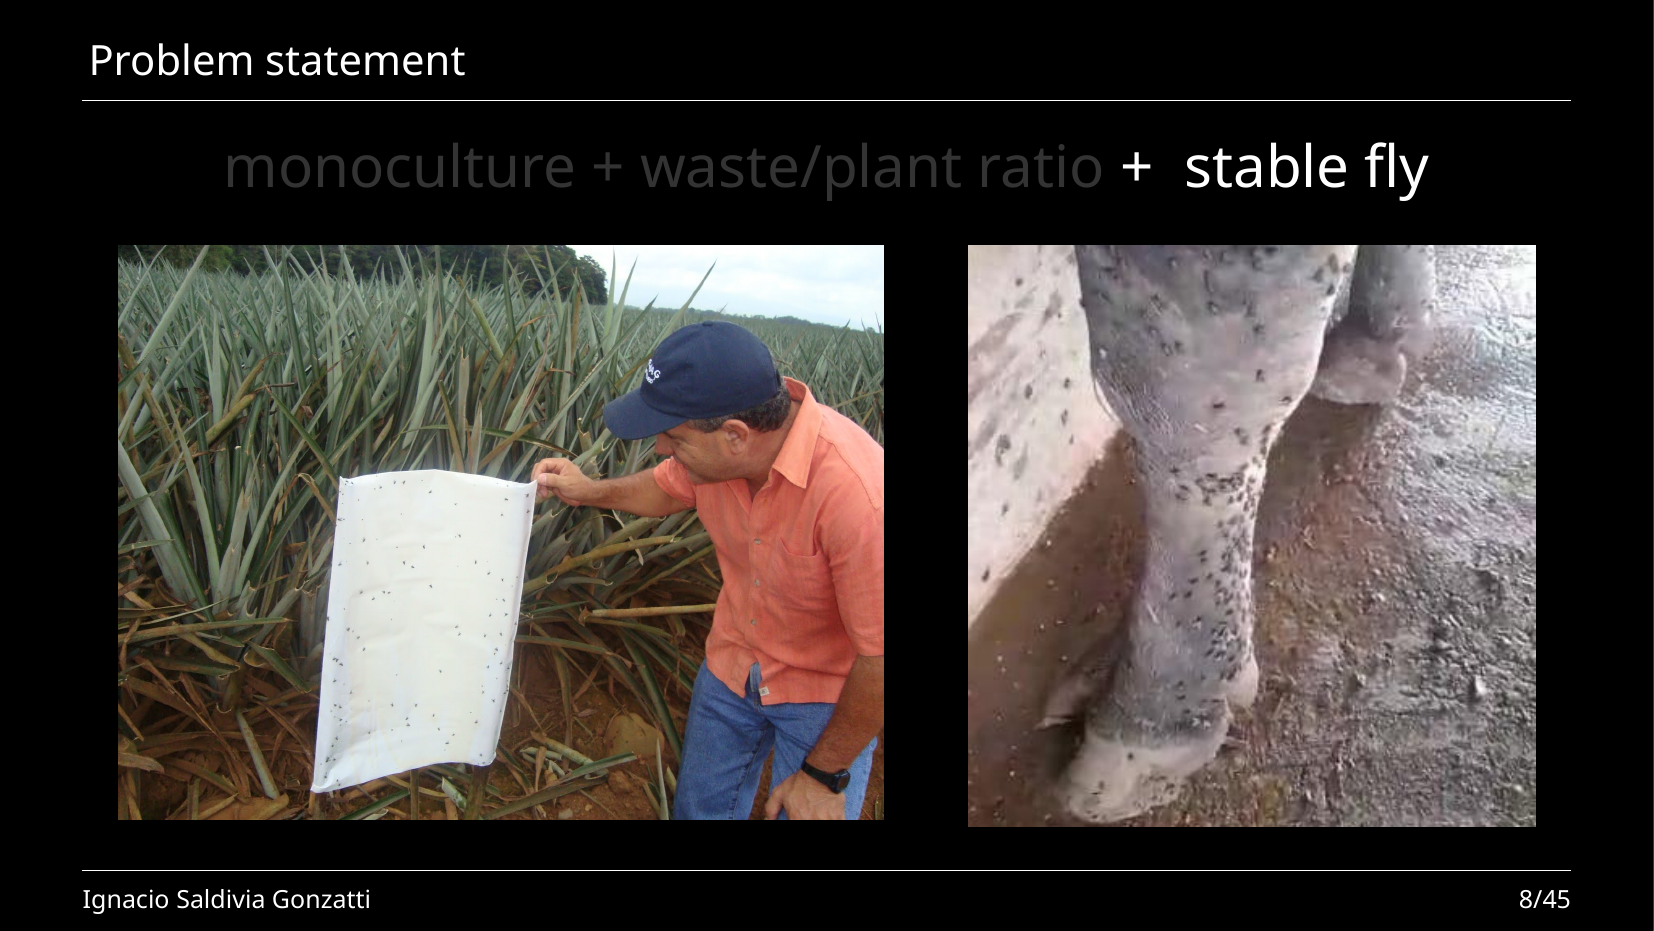

# Problem statement
monoculture + waste/plant ratio + stable fly
Ignacio Saldivia Gonzatti
8